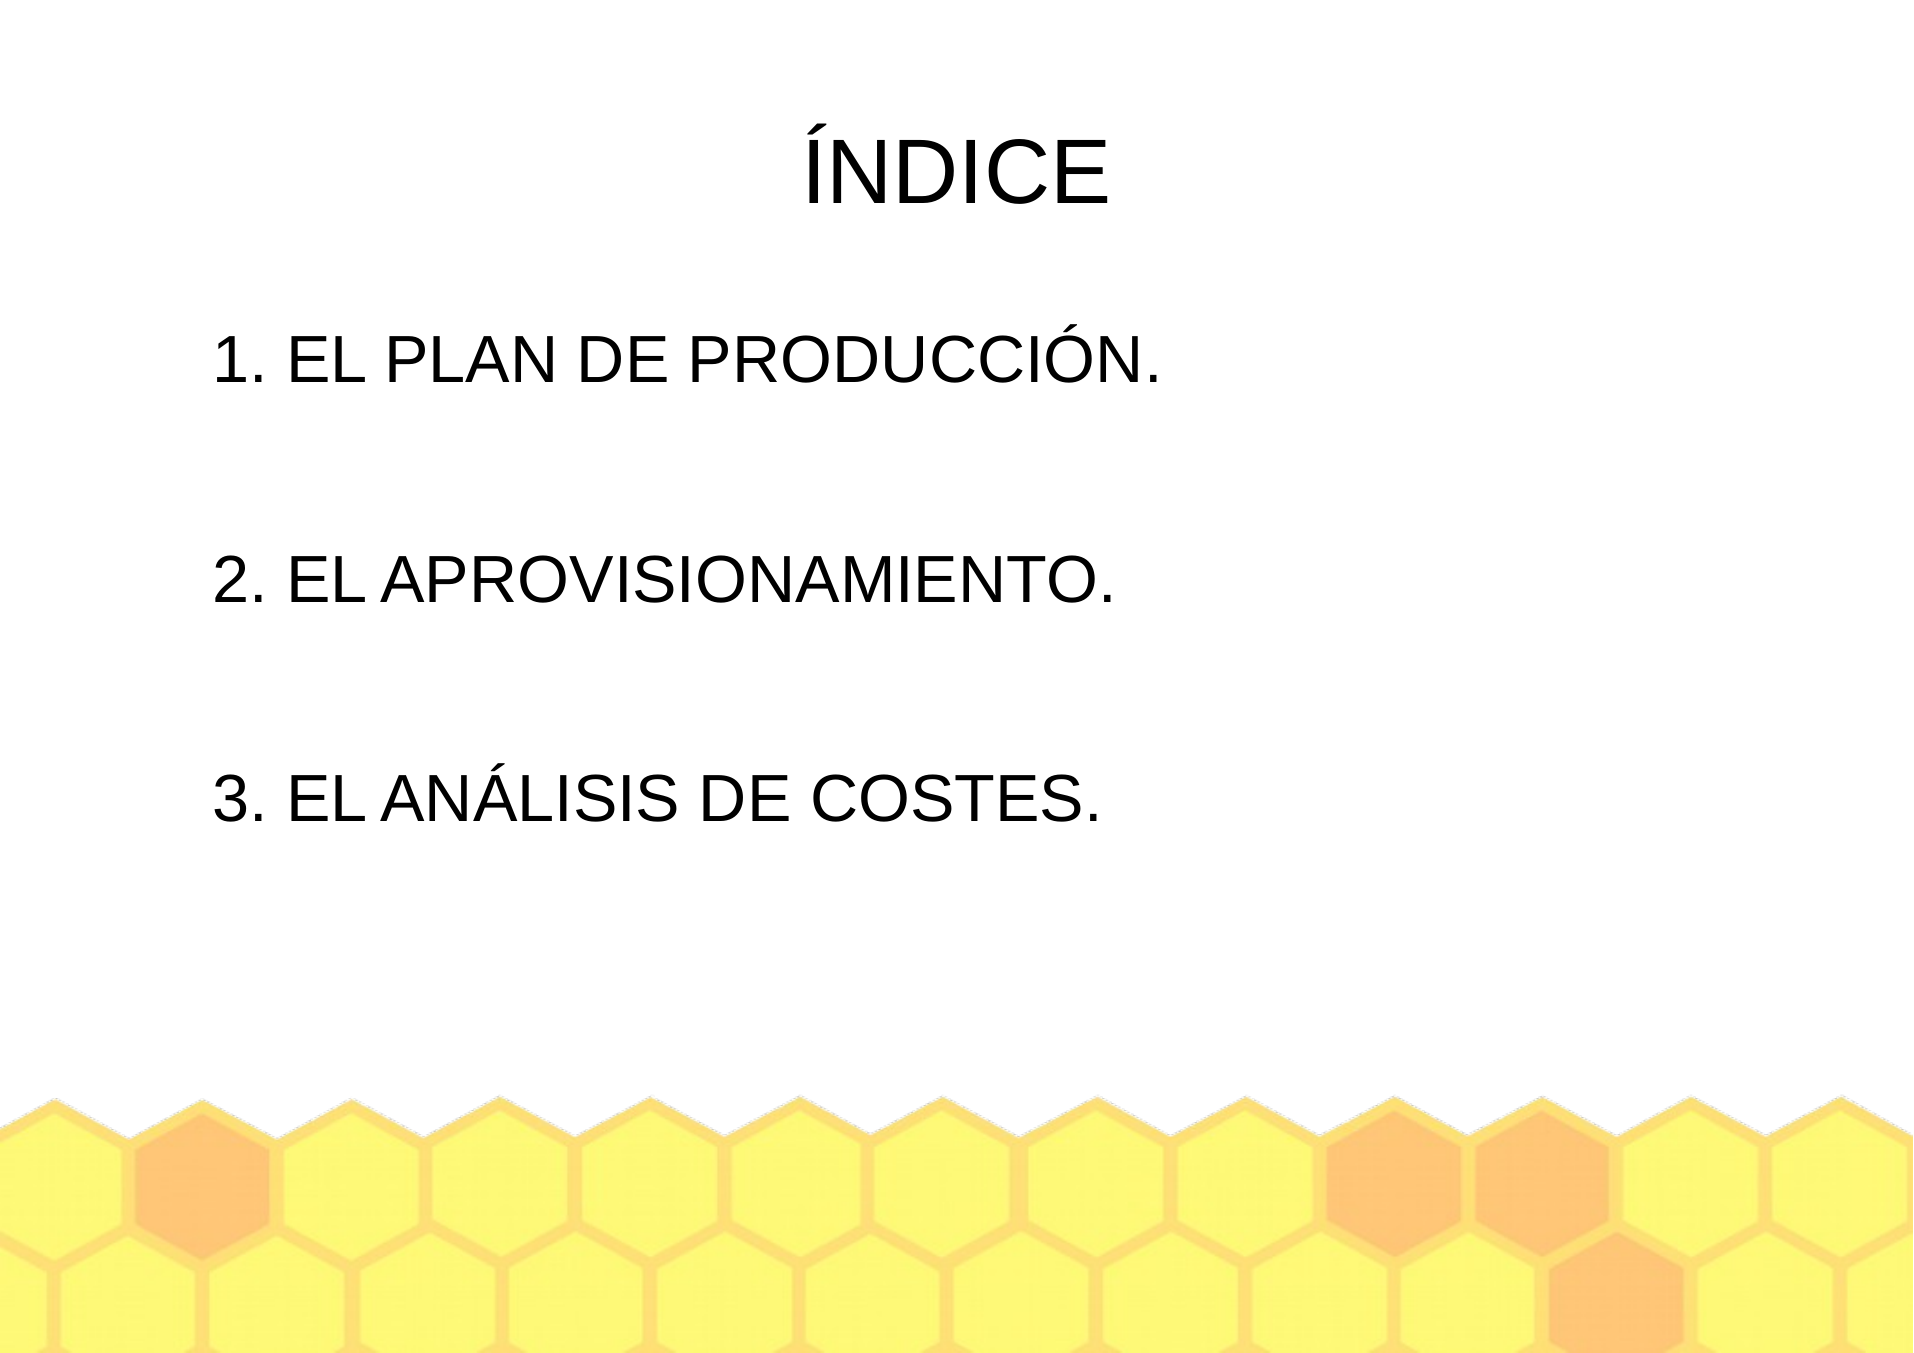

# ÍNDICE
 EL PLAN DE PRODUCCIÓN.
 EL APROVISIONAMIENTO.
 EL ANÁLISIS DE COSTES.